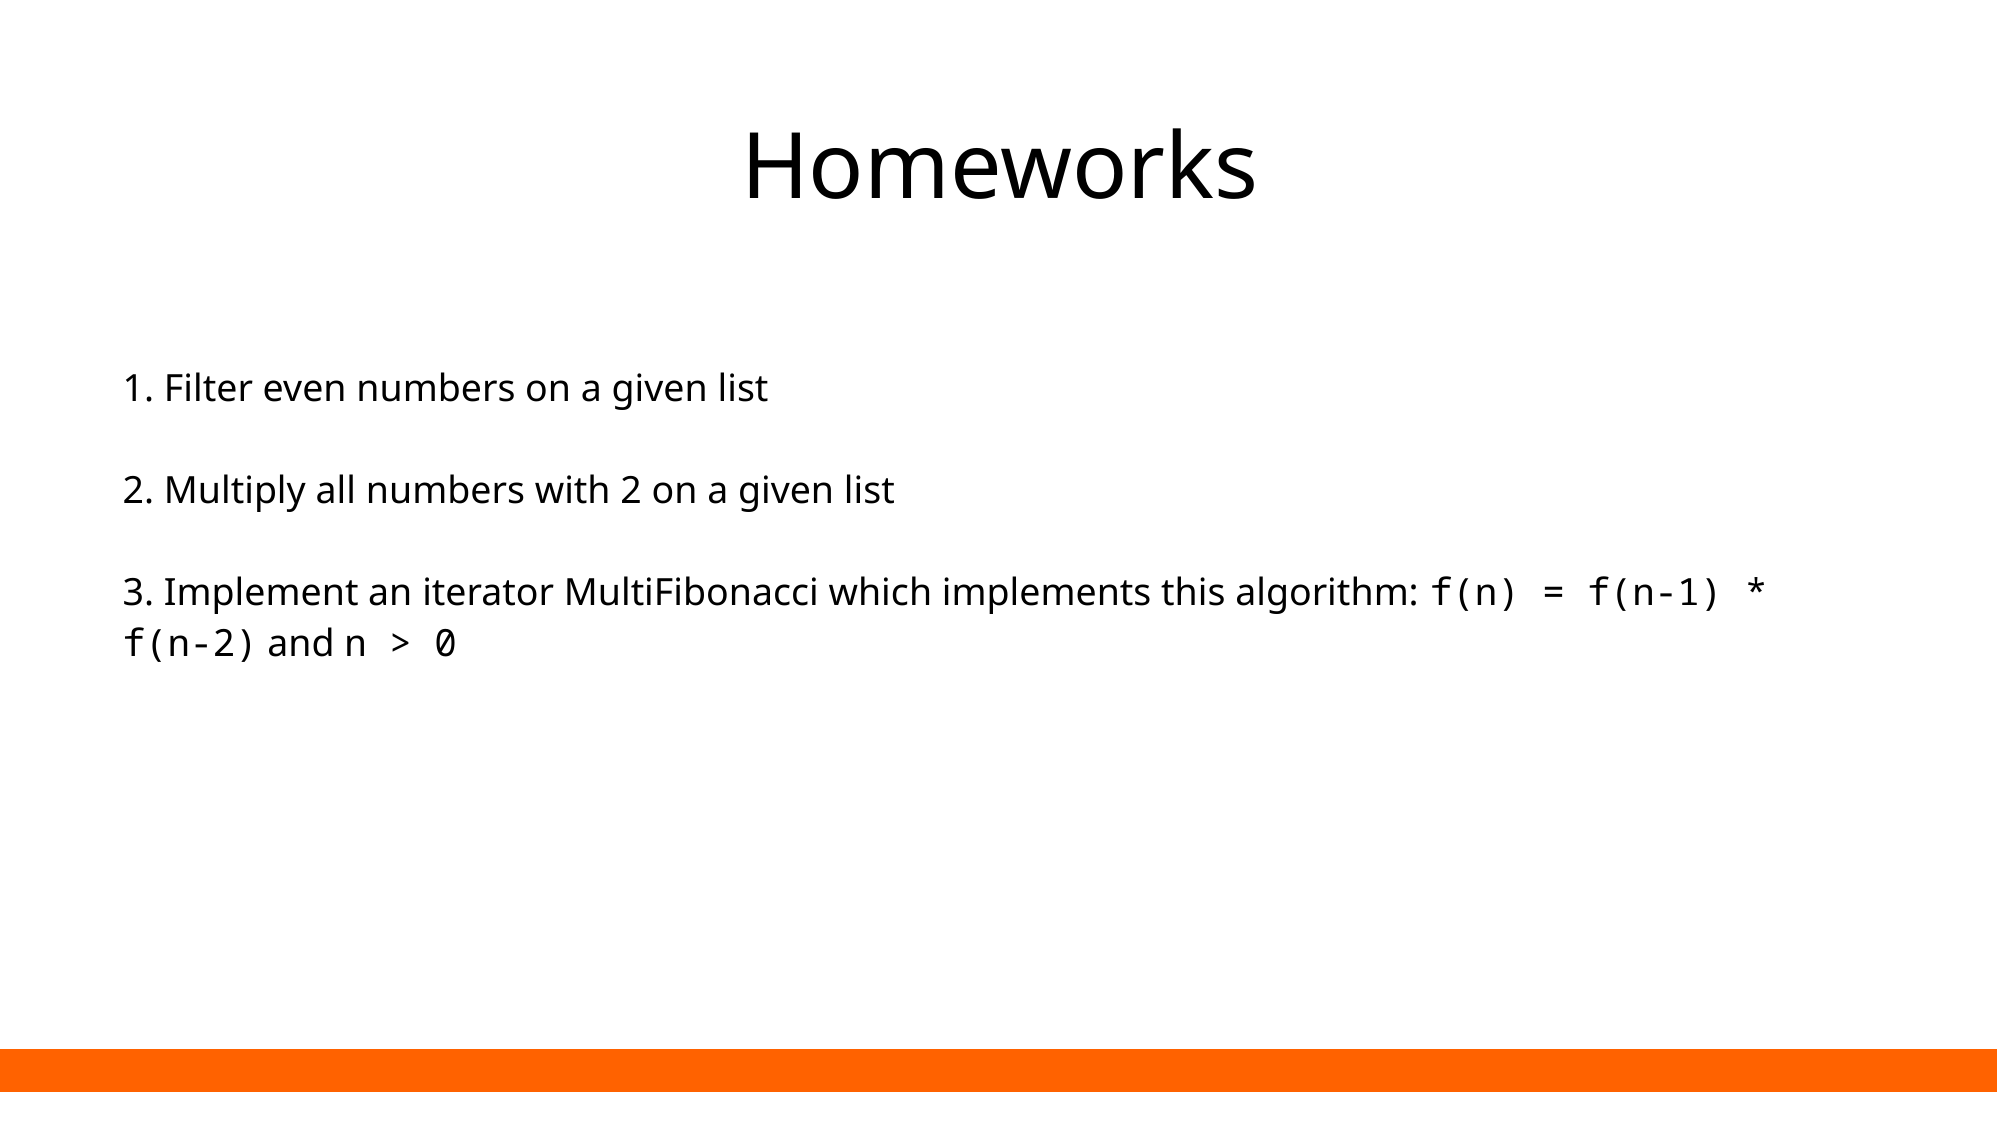

# Homeworks
1. Filter even numbers on a given list
2. Multiply all numbers with 2 on a given list
3. Implement an iterator MultiFibonacci which implements this algorithm: f(n) = f(n-1) * f(n-2) and n > 0